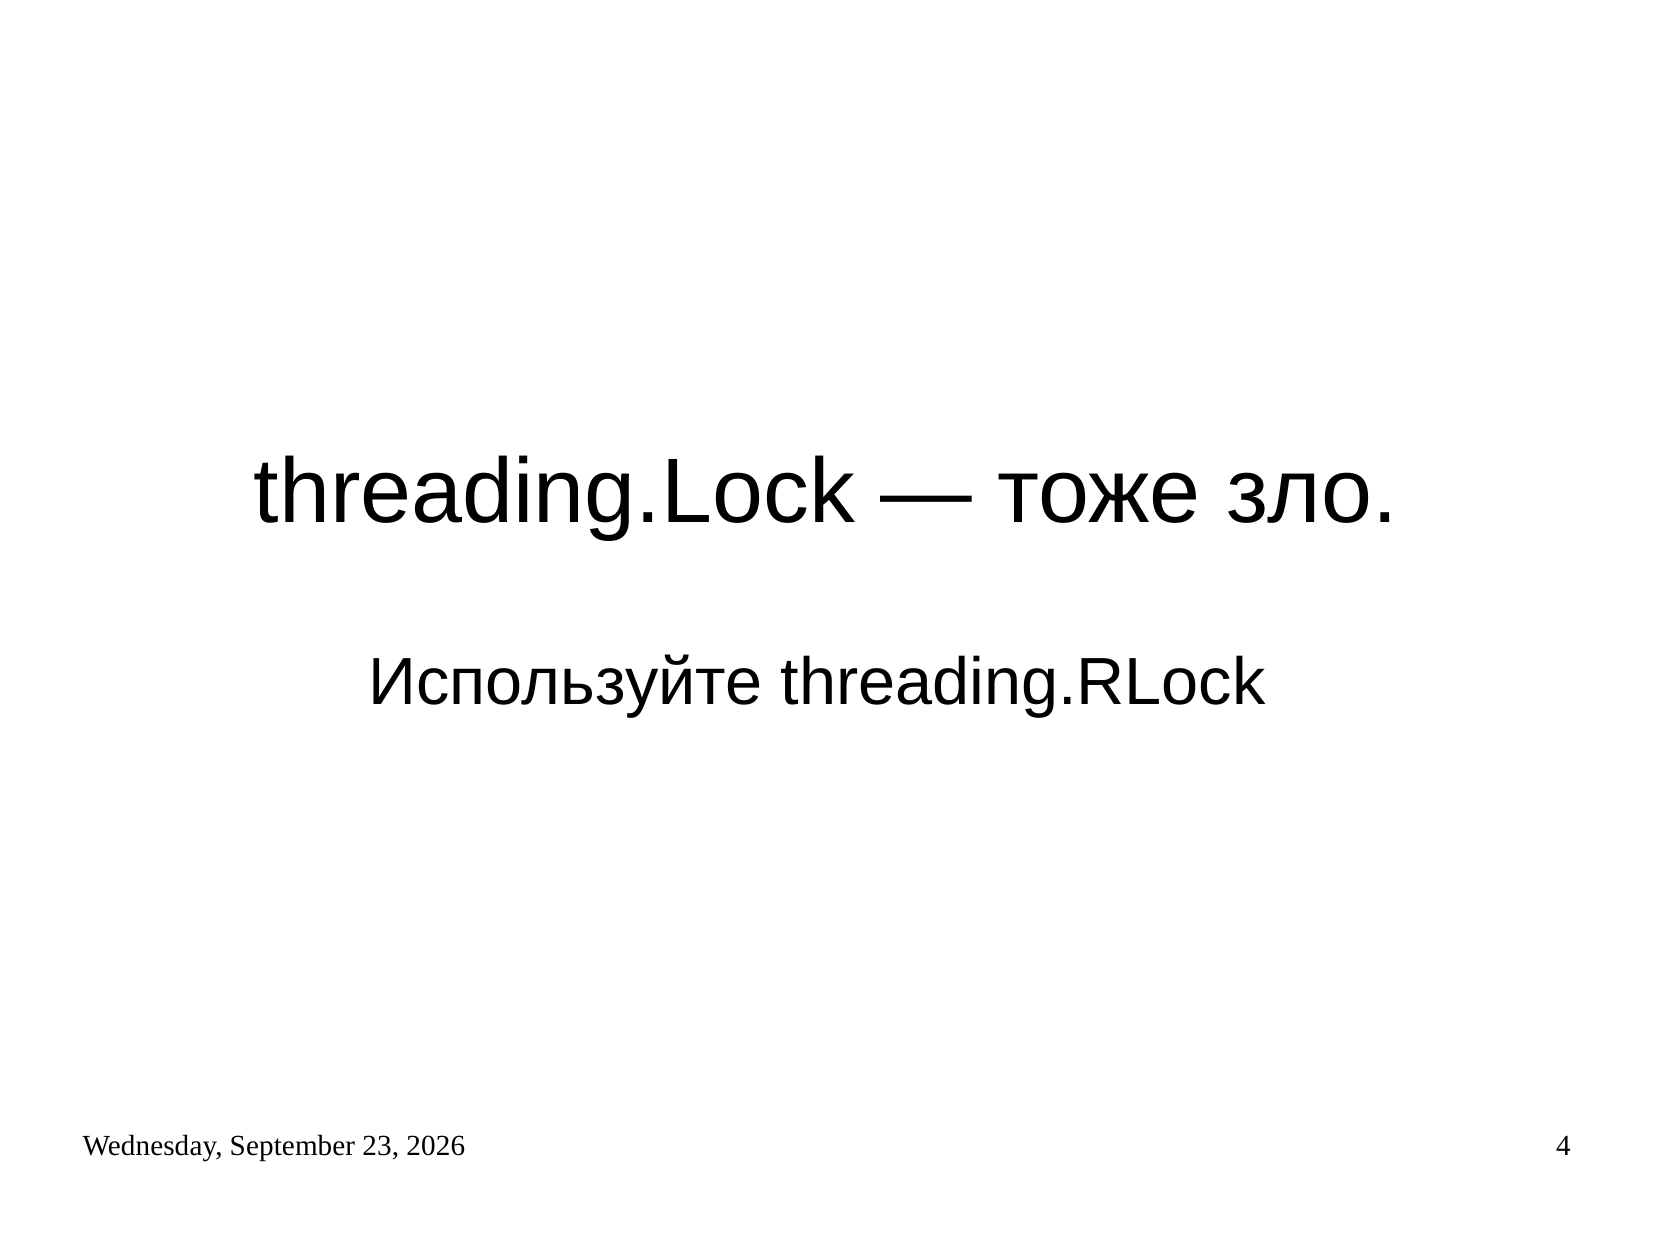

# threading.Lock — тоже зло.
Используйте threading.RLock
4